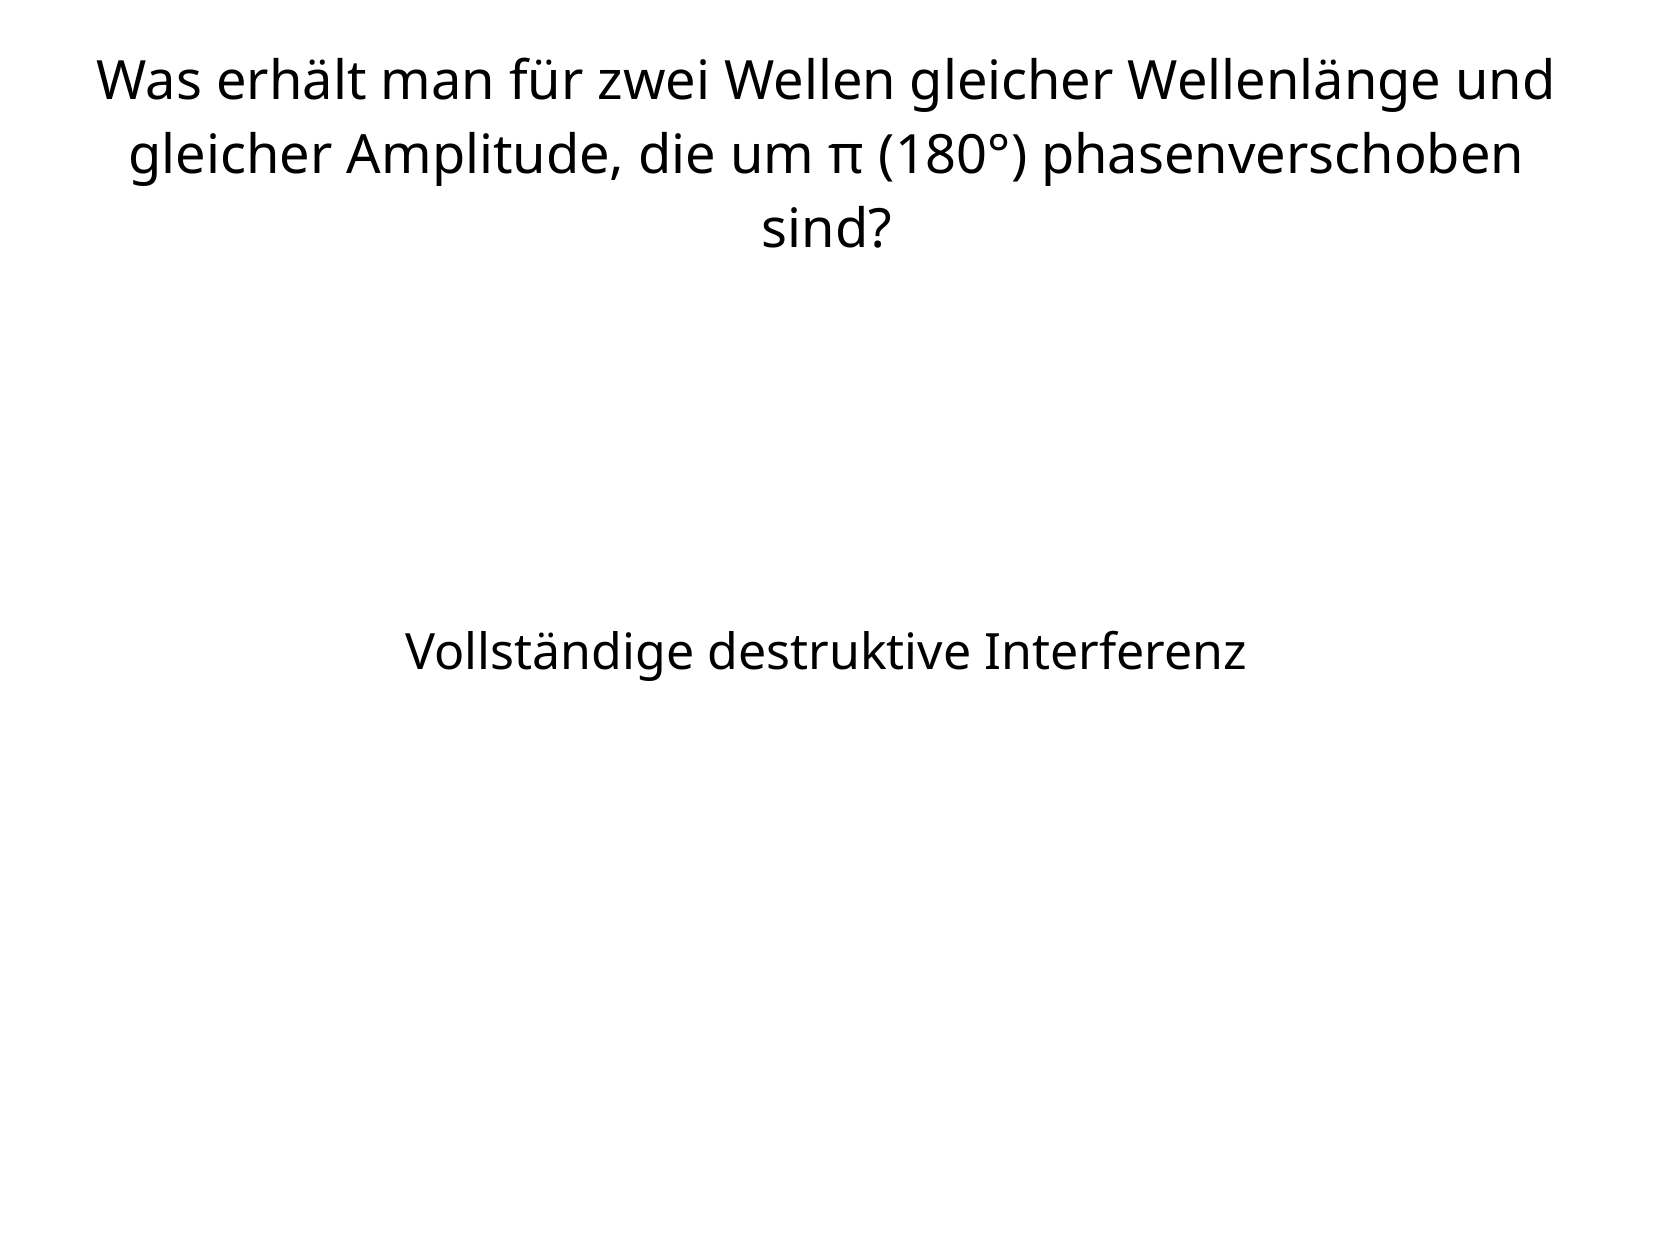

# Was erhält man für zwei Wellen gleicher Wellenlänge und gleicher Amplitude, die um π (180°) phasenverschoben sind?
Vollständige destruktive Interferenz